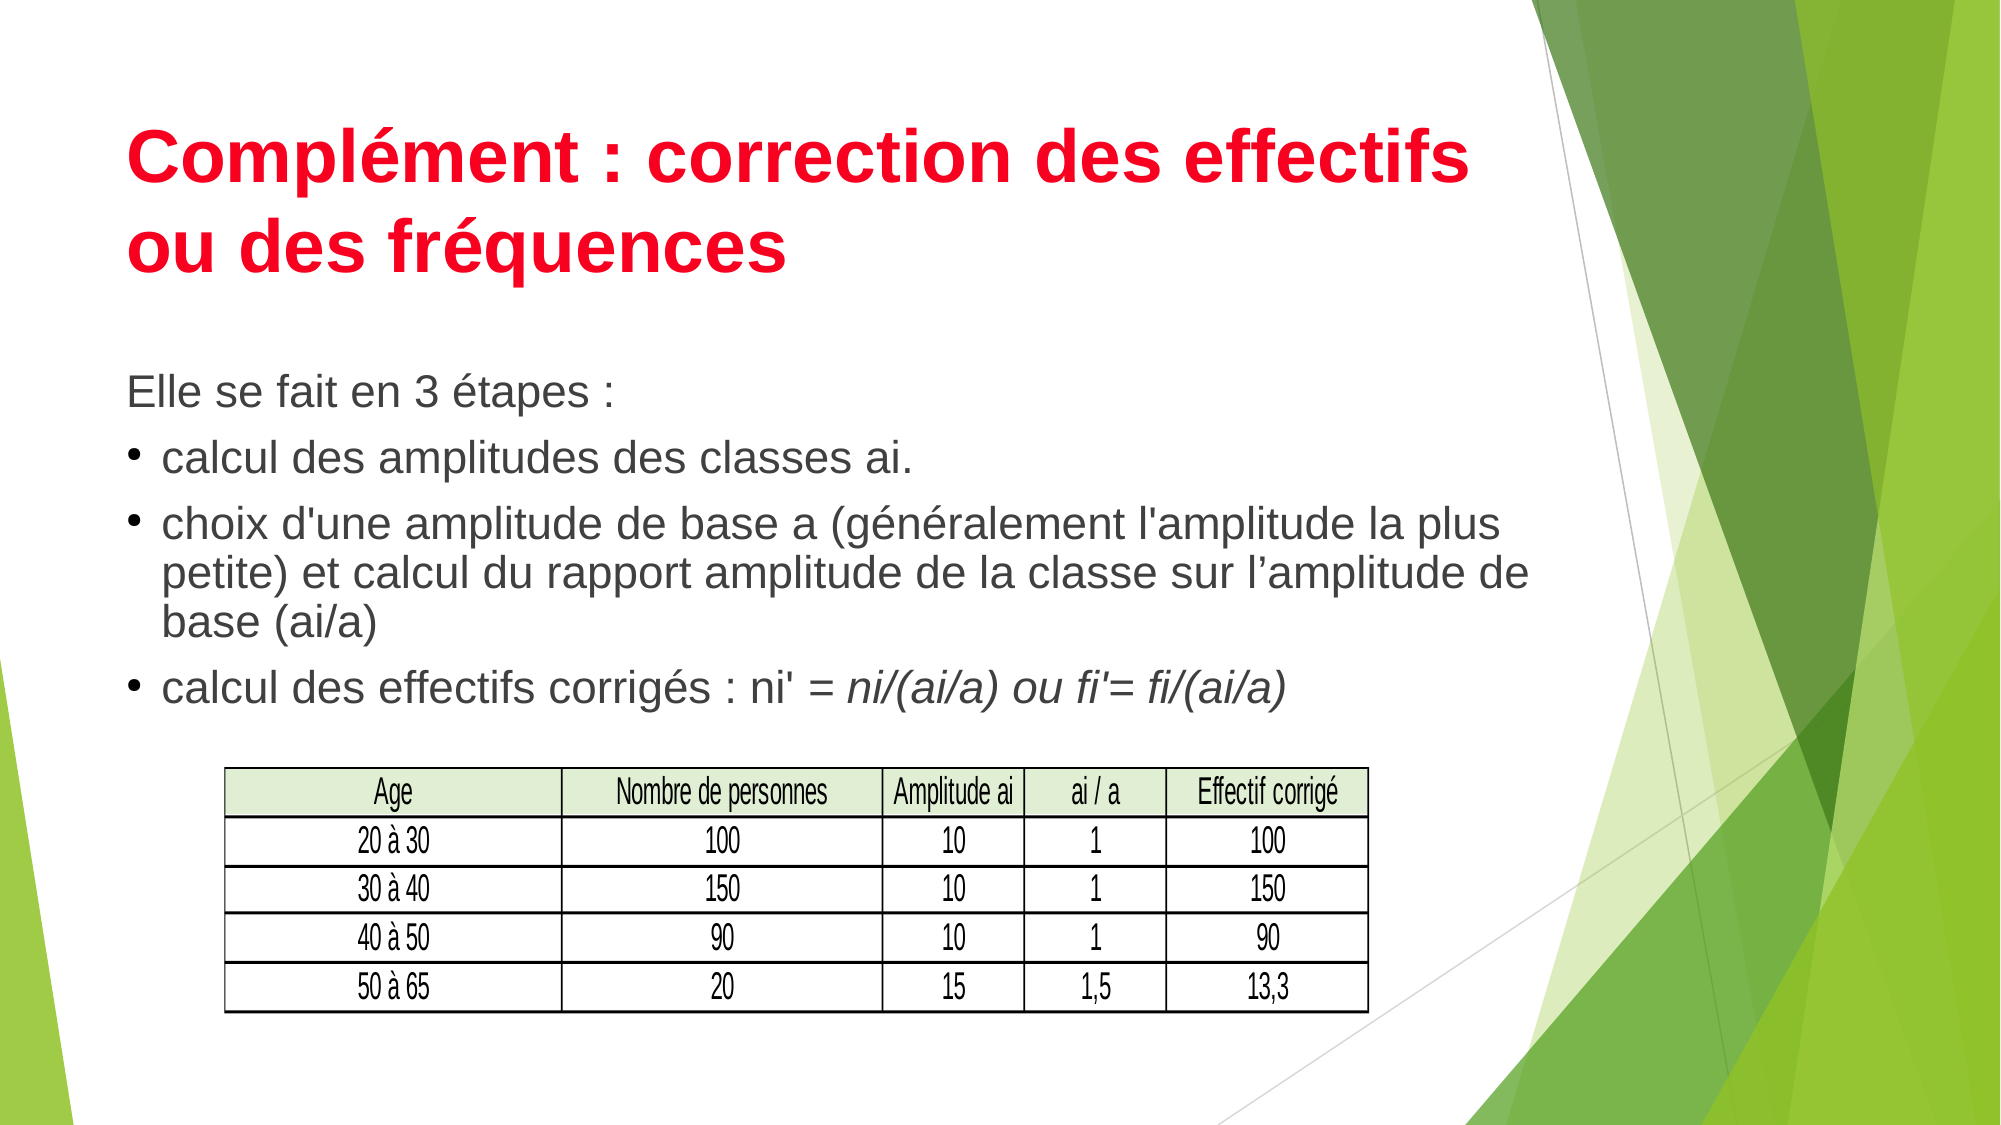

# Complément : correction des effectifs ou des fréquences
Elle se fait en 3 étapes :
calcul des amplitudes des classes ai.
choix d'une amplitude de base a (généralement l'amplitude la plus petite) et calcul du rapport amplitude de la classe sur l’amplitude de base (ai/a)
calcul des effectifs corrigés : ni' = ni/(ai/a) ou fi'= fi/(ai/a)